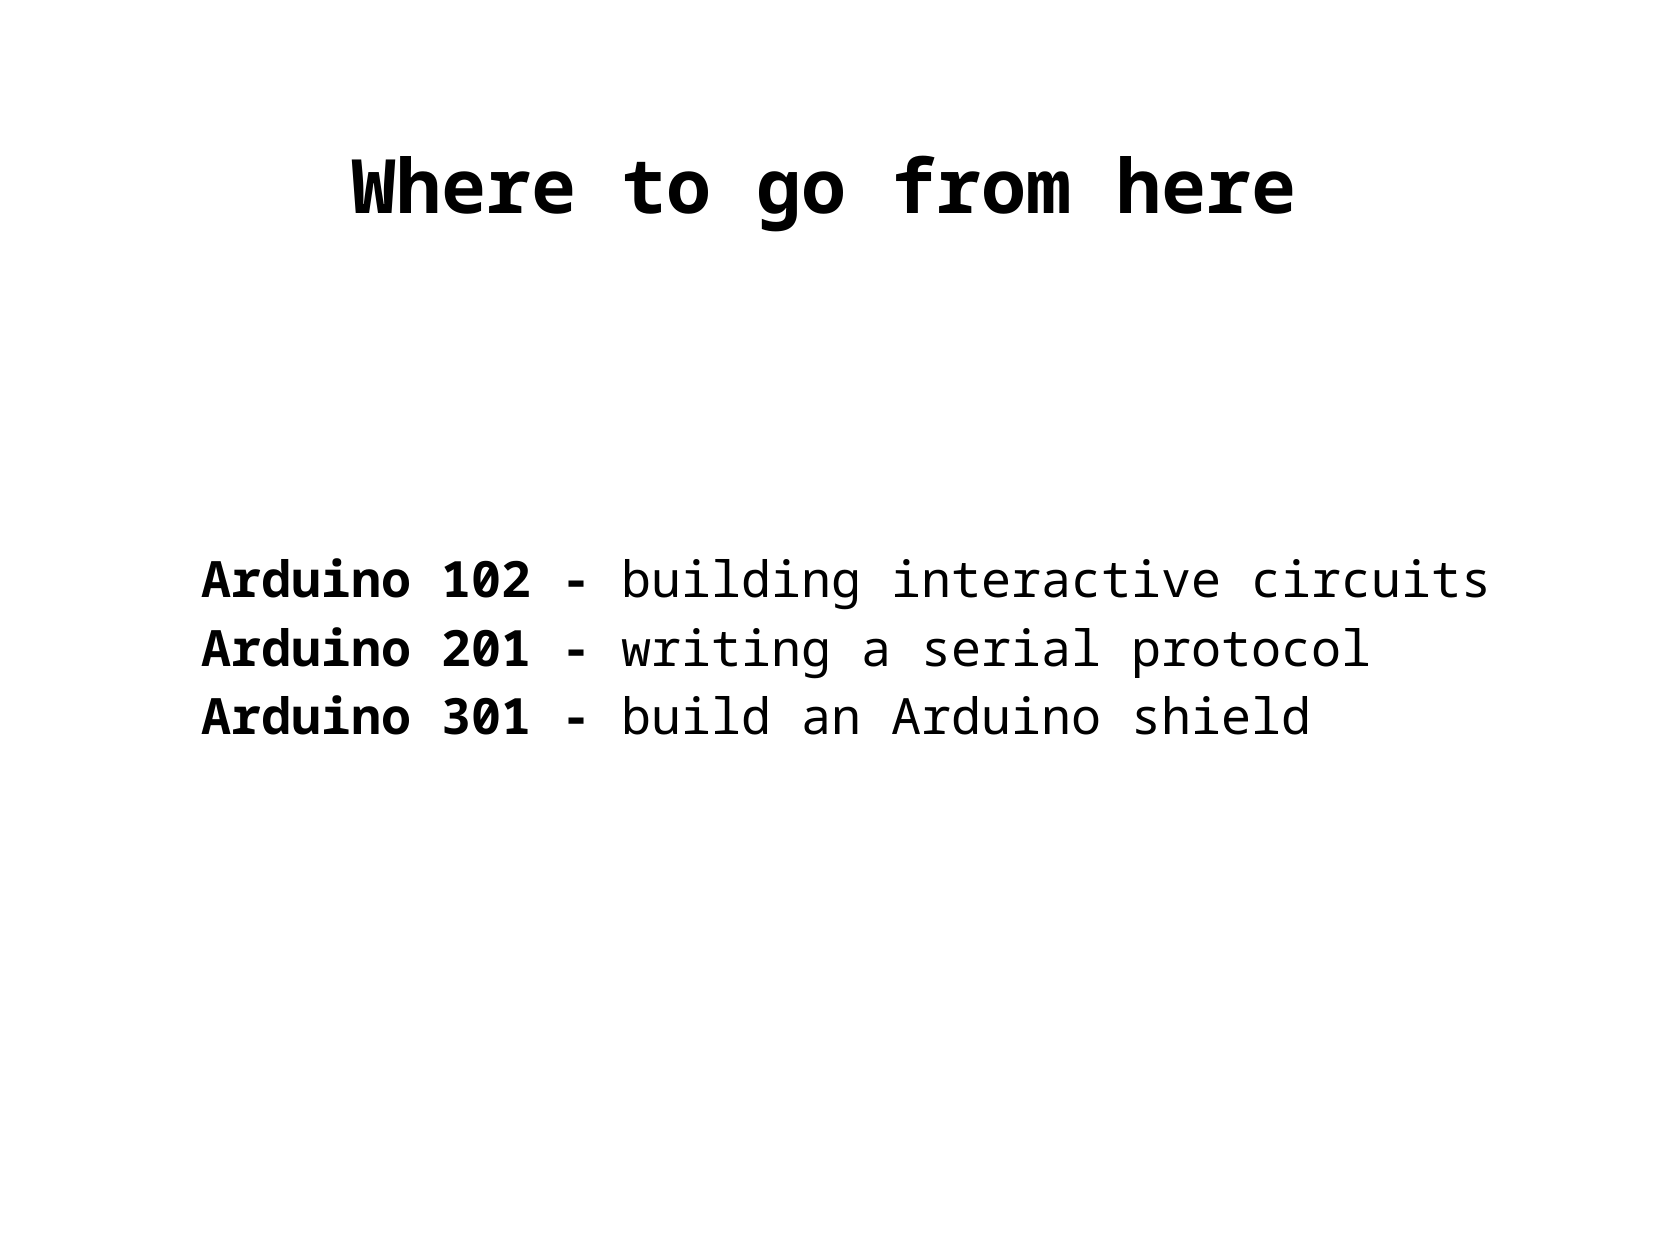

Where to go from here
Arduino 102 - building interactive circuits
Arduino 201 - writing a serial protocol
Arduino 301 - build an Arduino shield